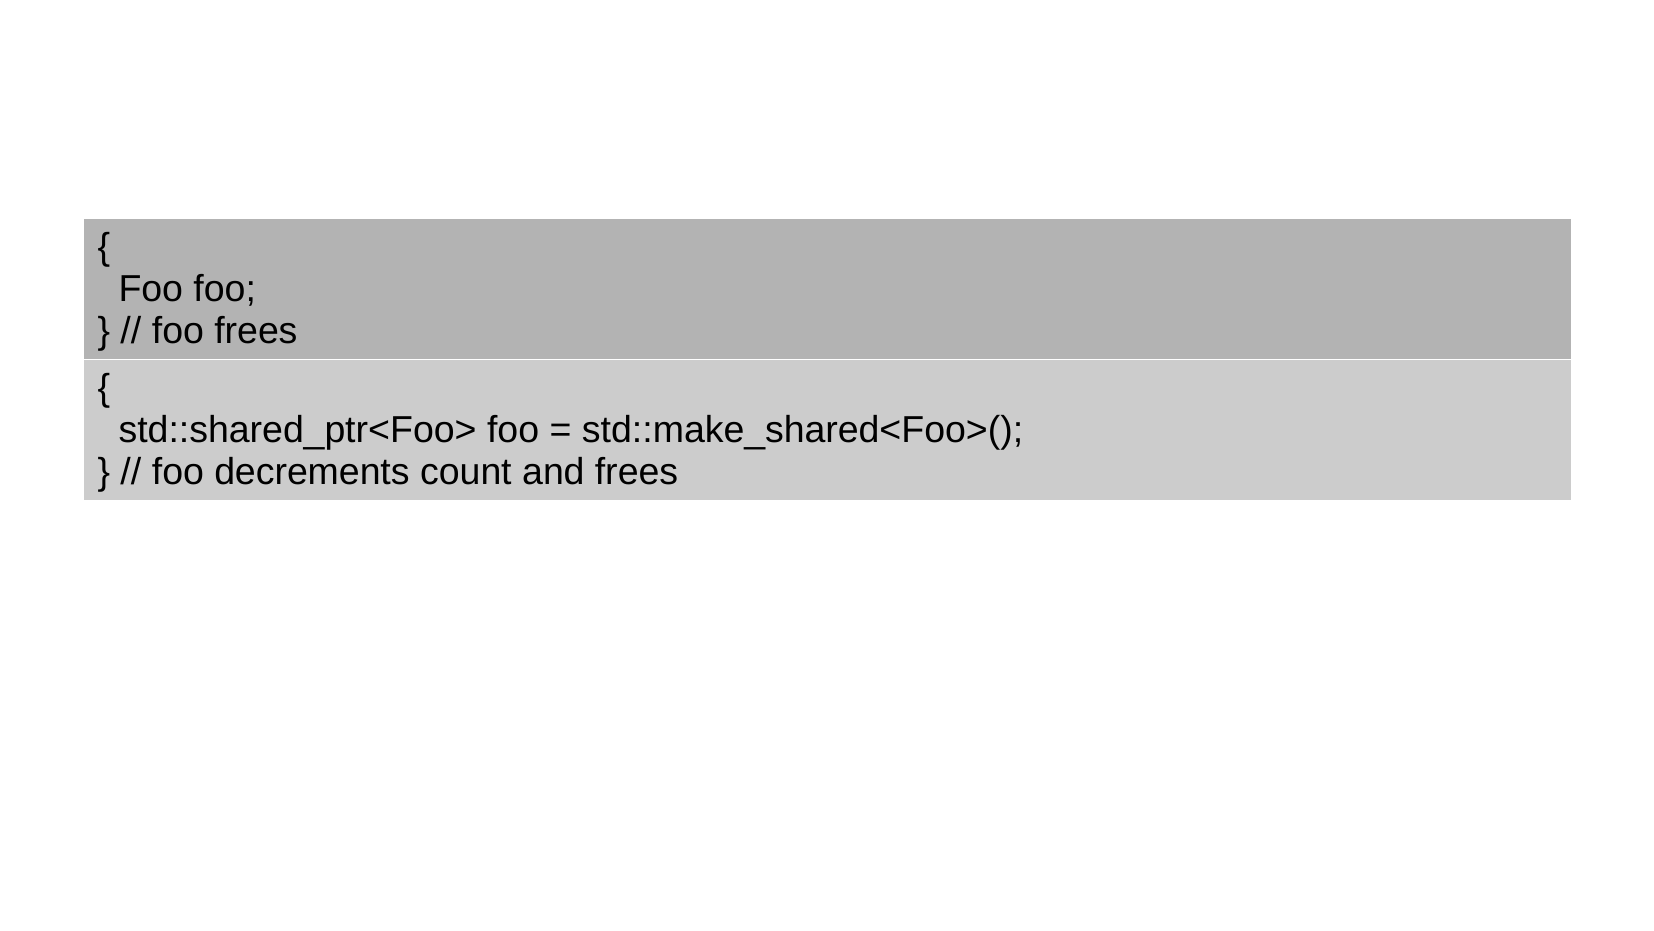

#
| { Foo foo; } // foo frees |
| --- |
| { std::shared\_ptr<Foo> foo = std::make\_shared<Foo>(); } // foo decrements count and frees |